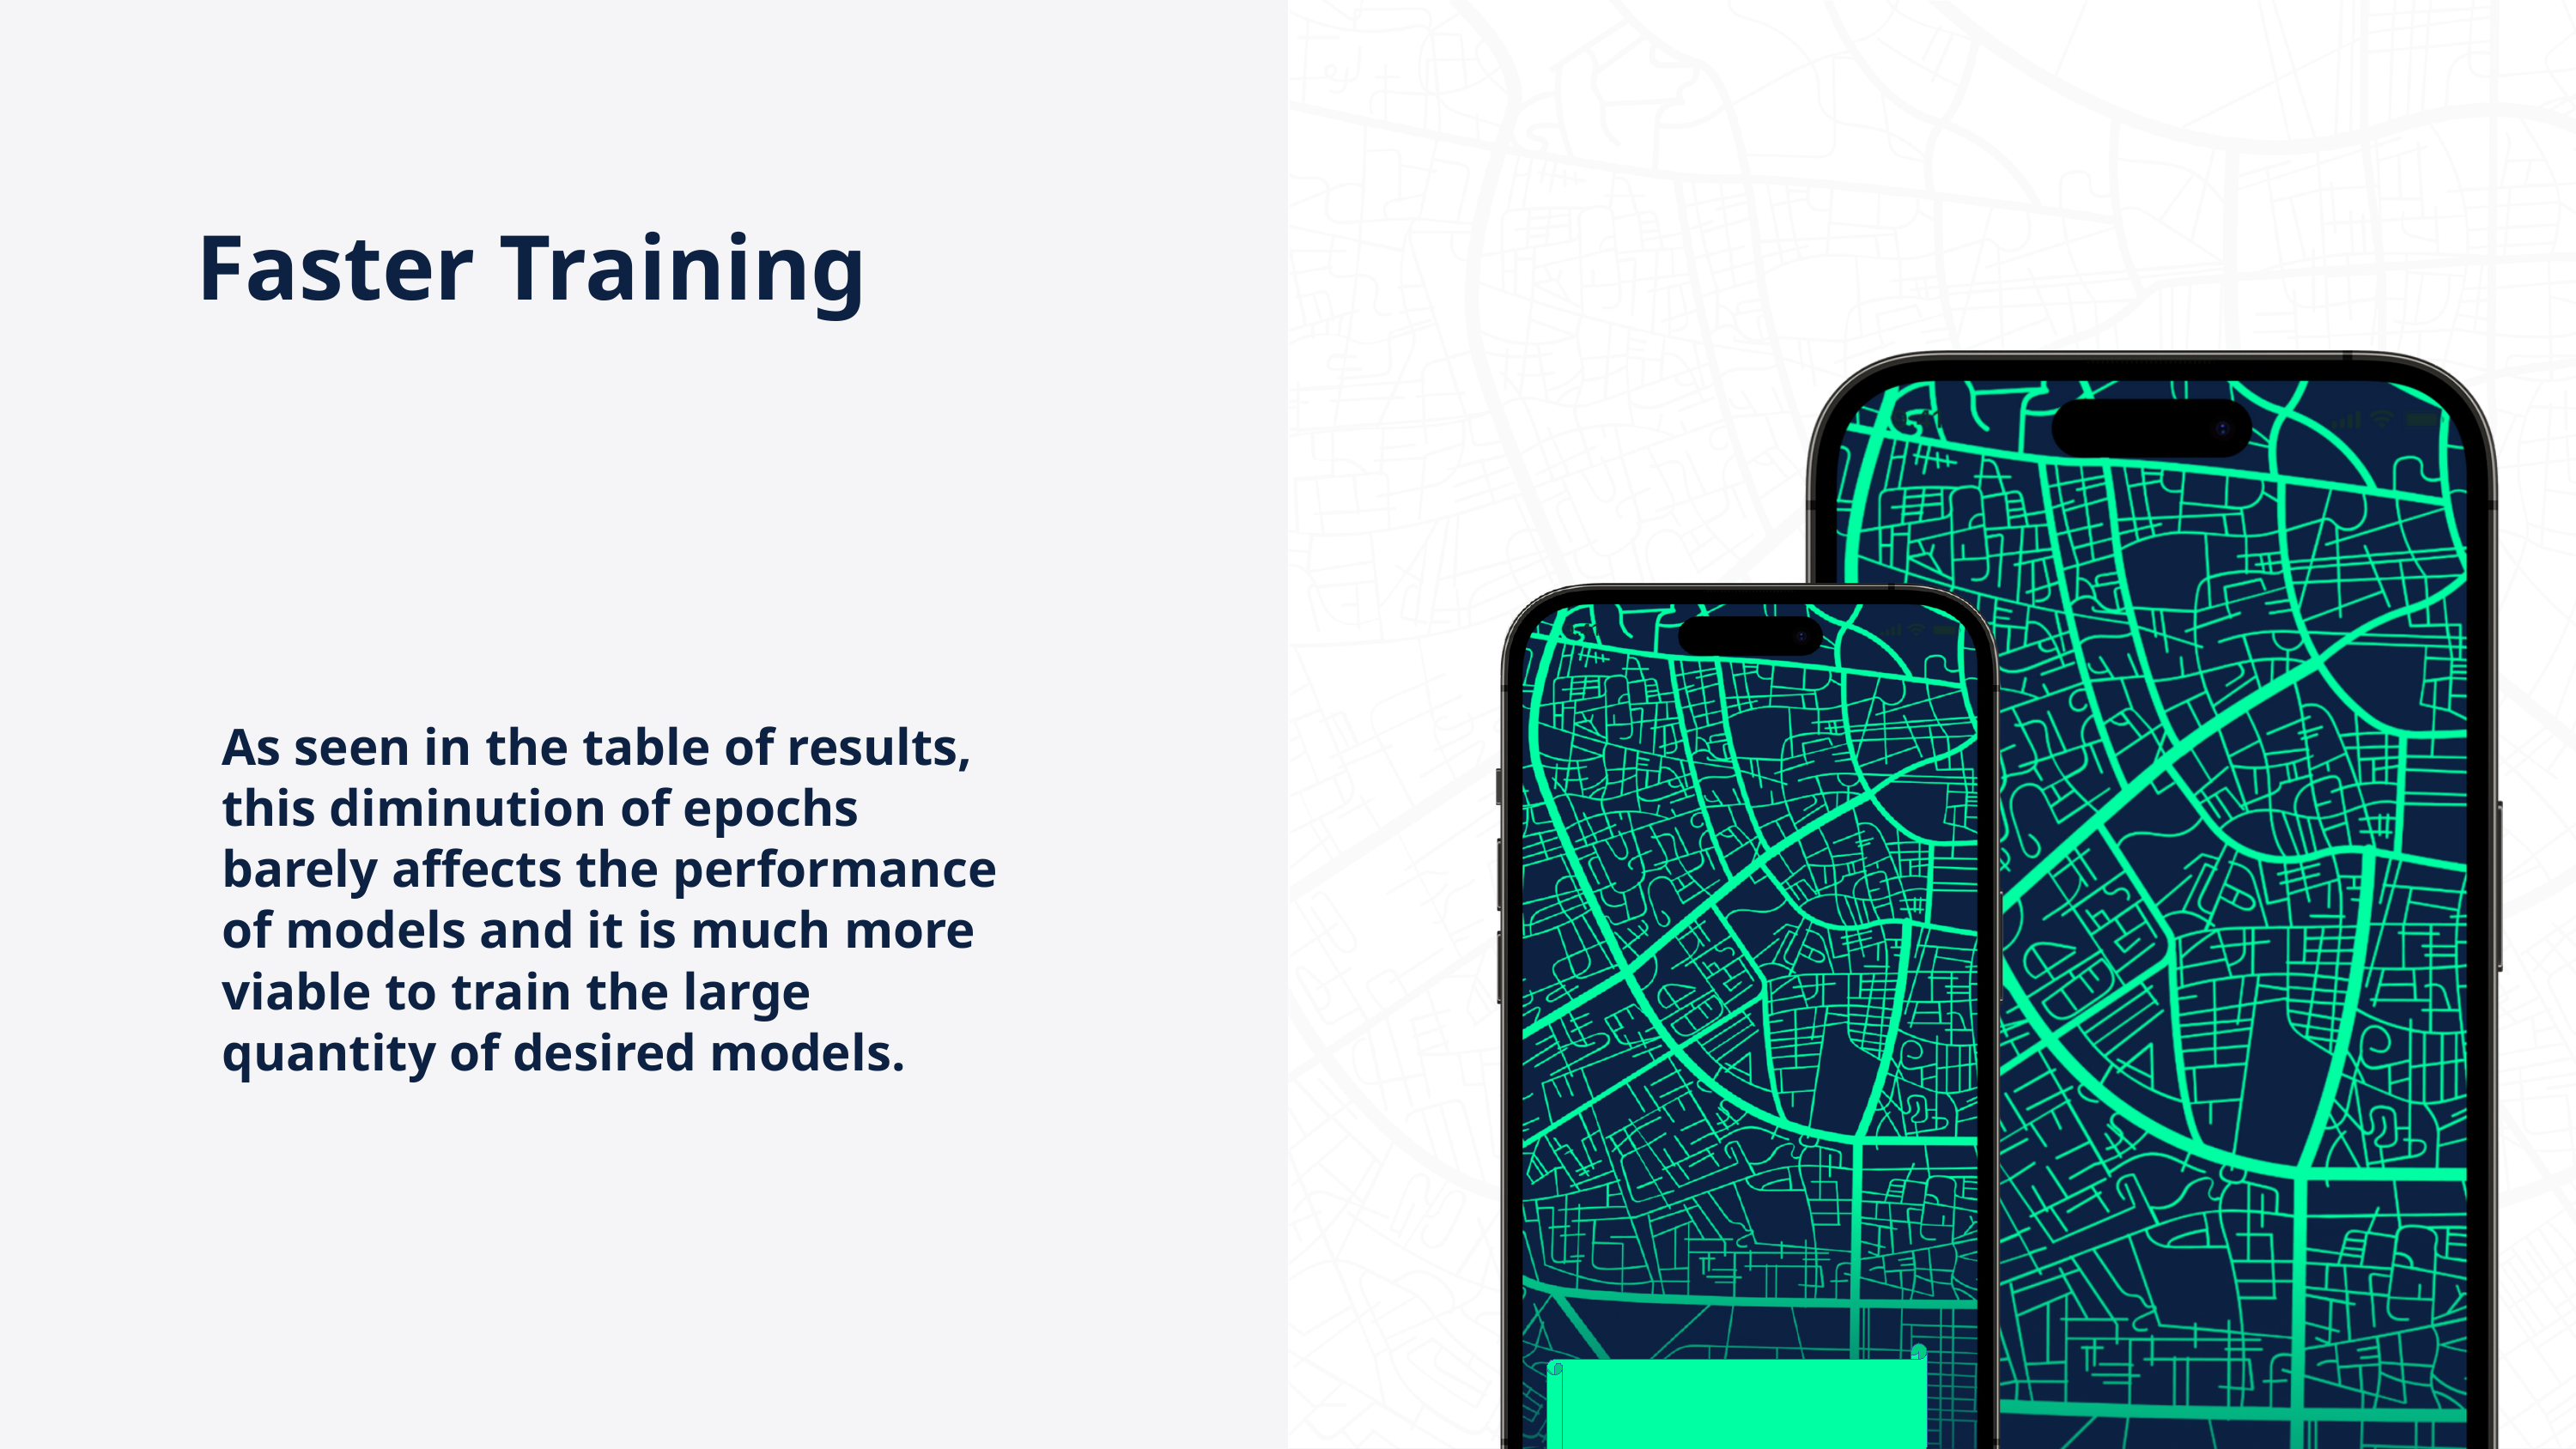

Faster Training
As seen in the table of results, this diminution of epochs barely affects the performance of models and it is much more viable to train the large quantity of desired models.